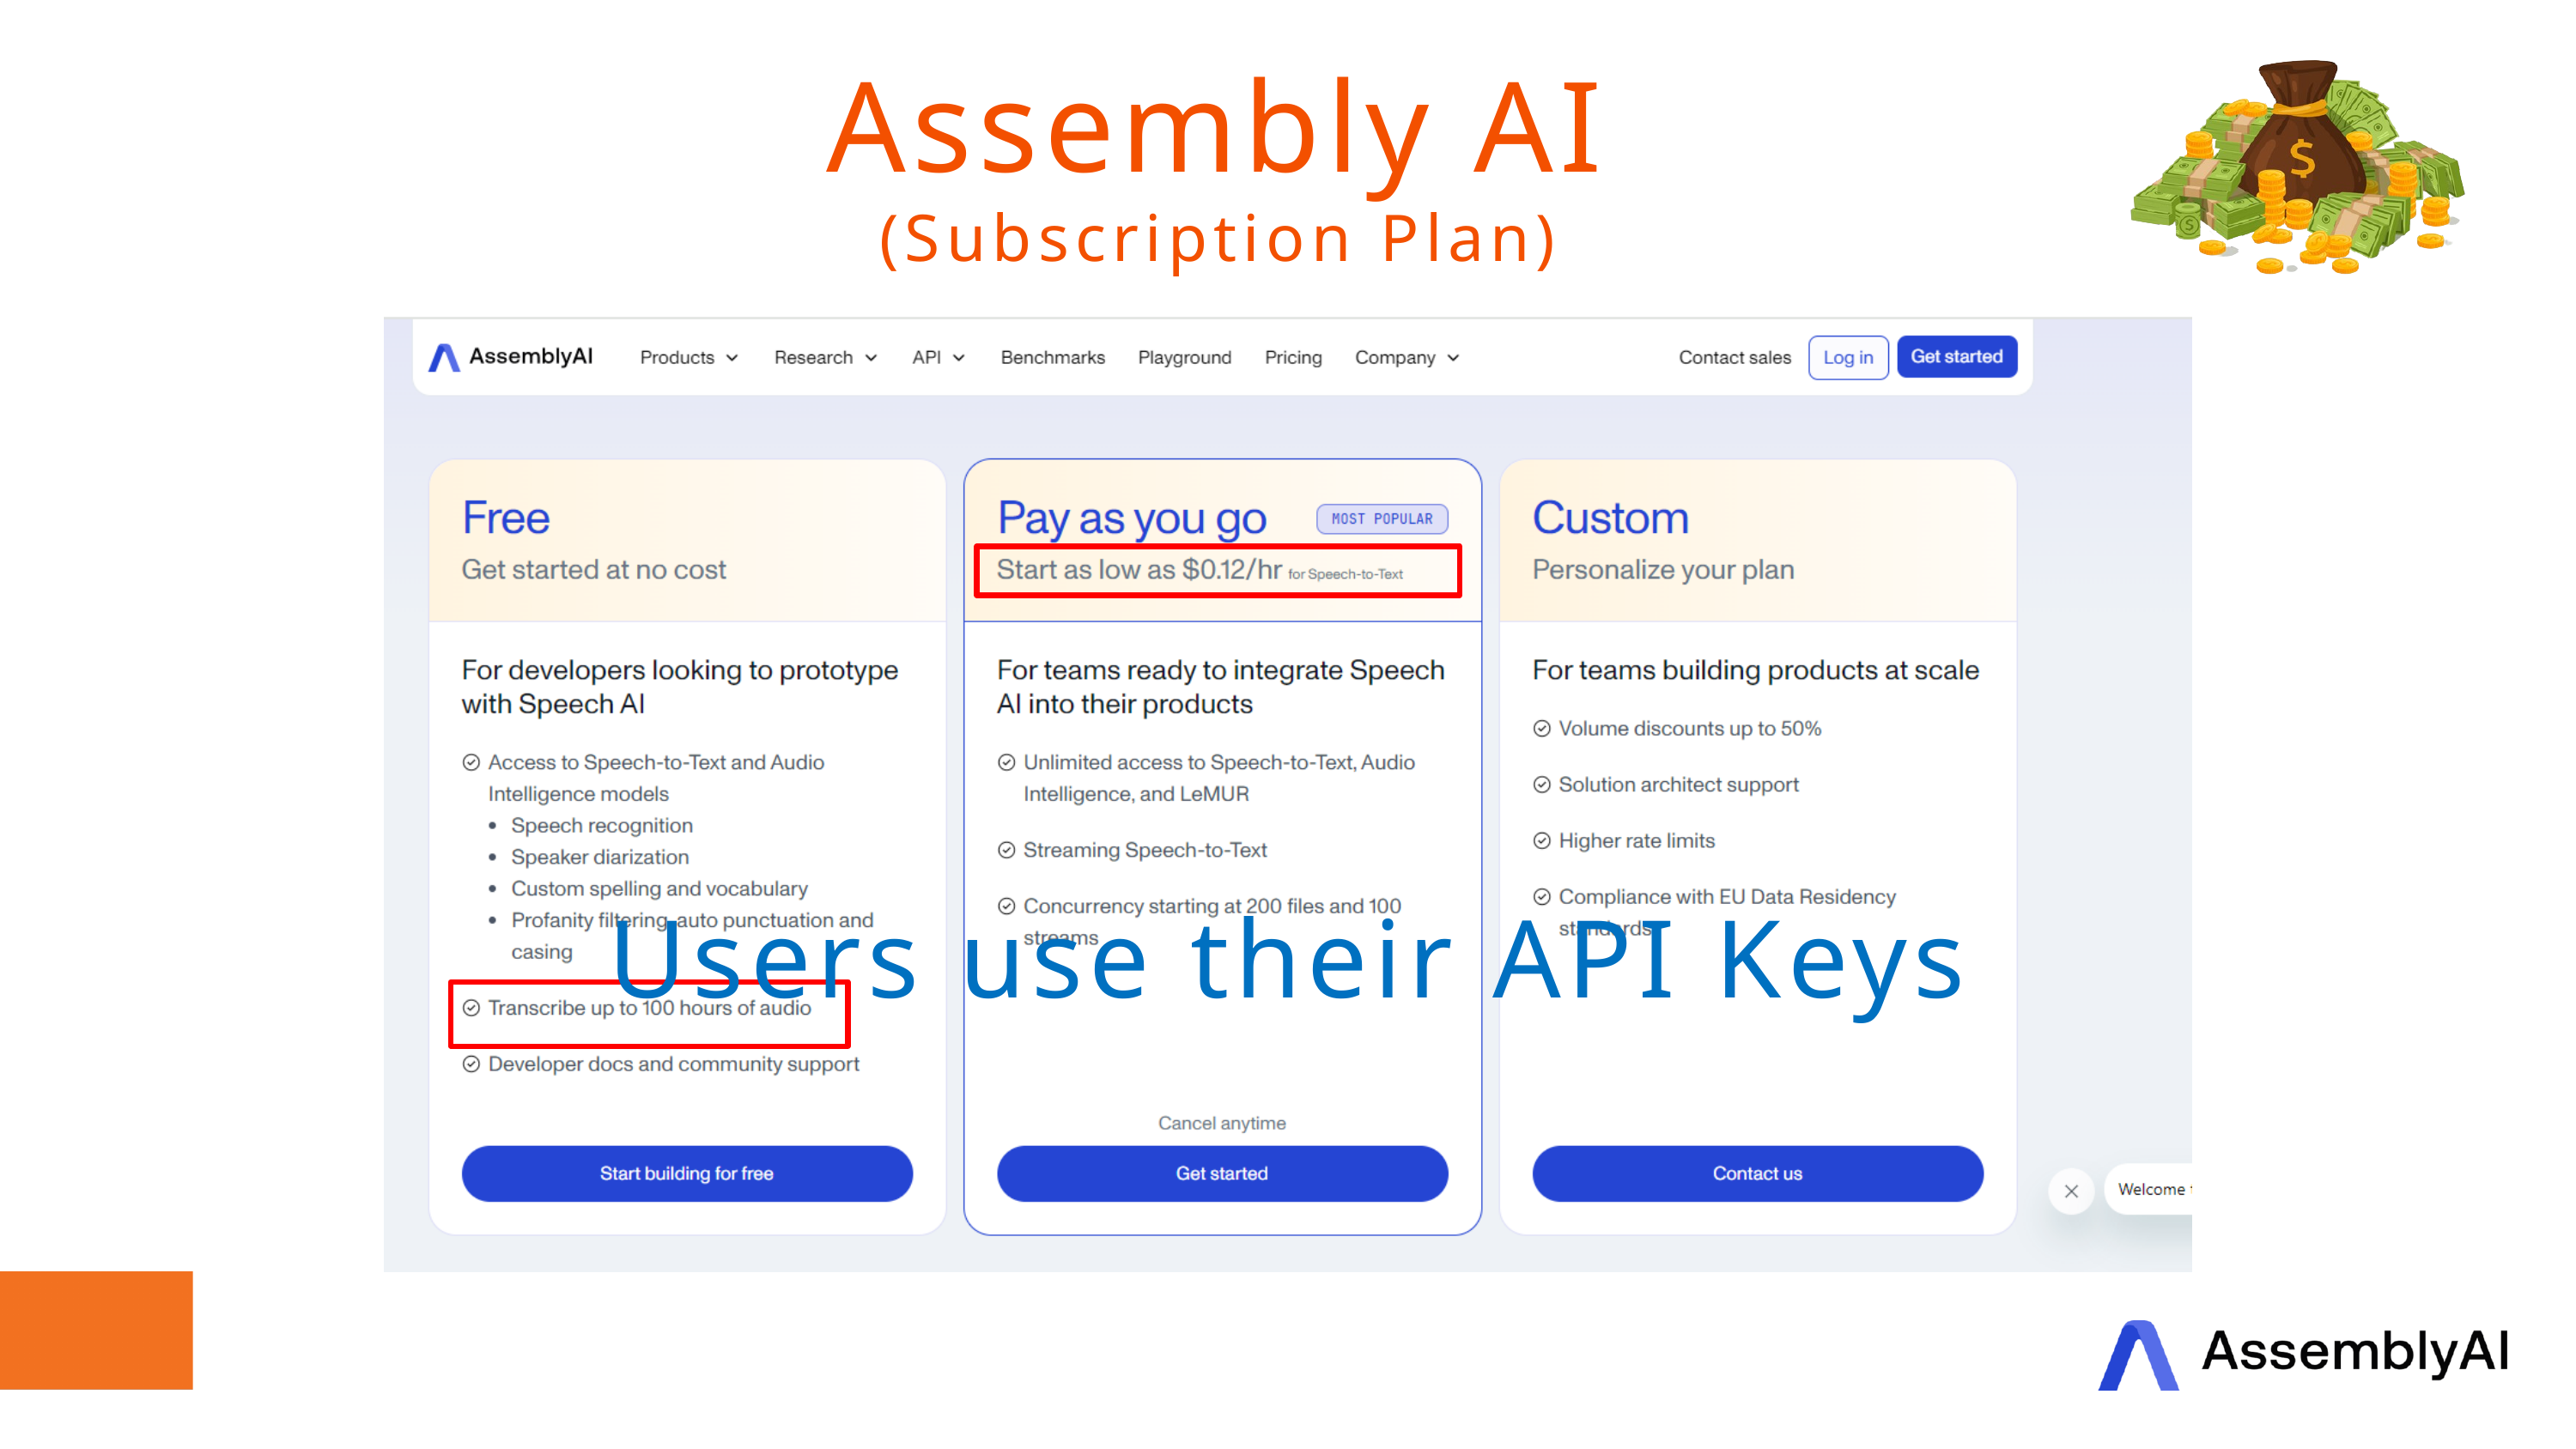

Assembly AI
(Subscription Plan)
Users use their API Keys